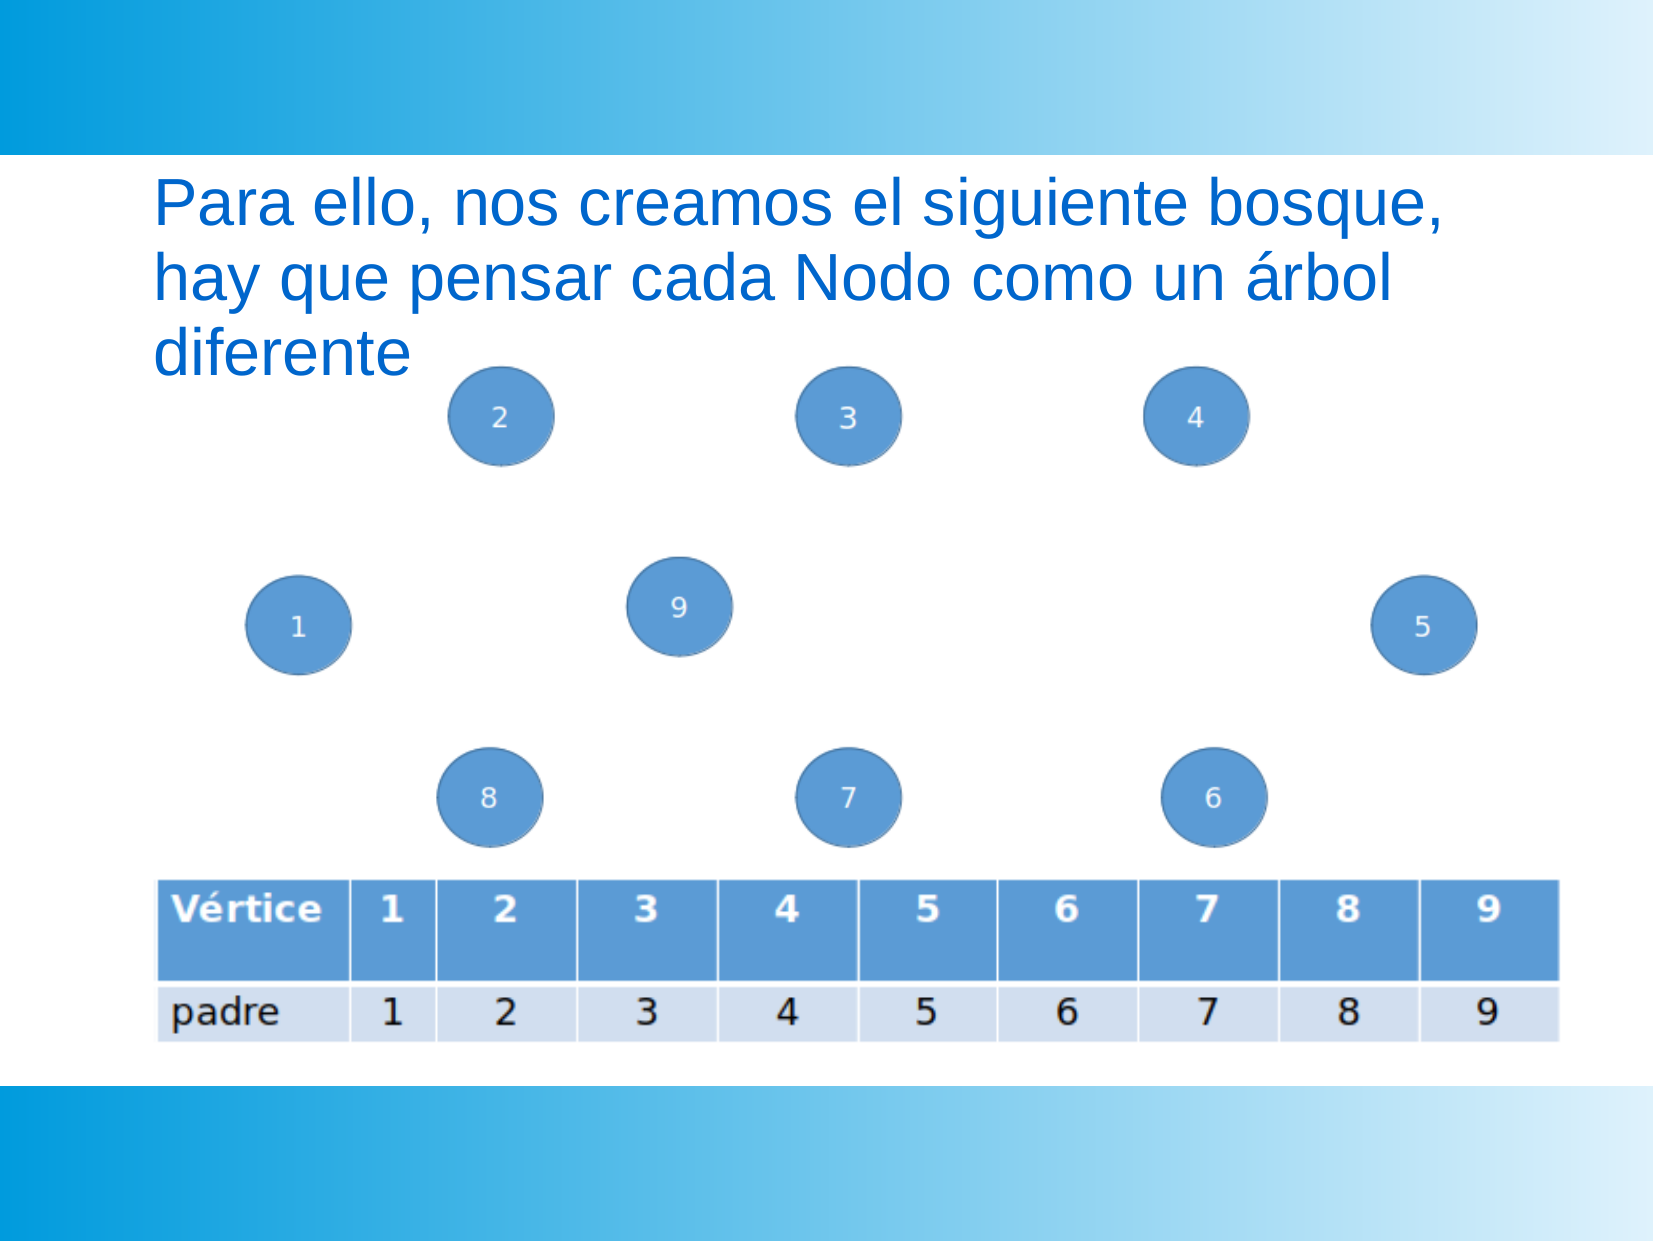

# Para ello, nos creamos el siguiente bosque, hay que pensar cada Nodo como un árbol diferente